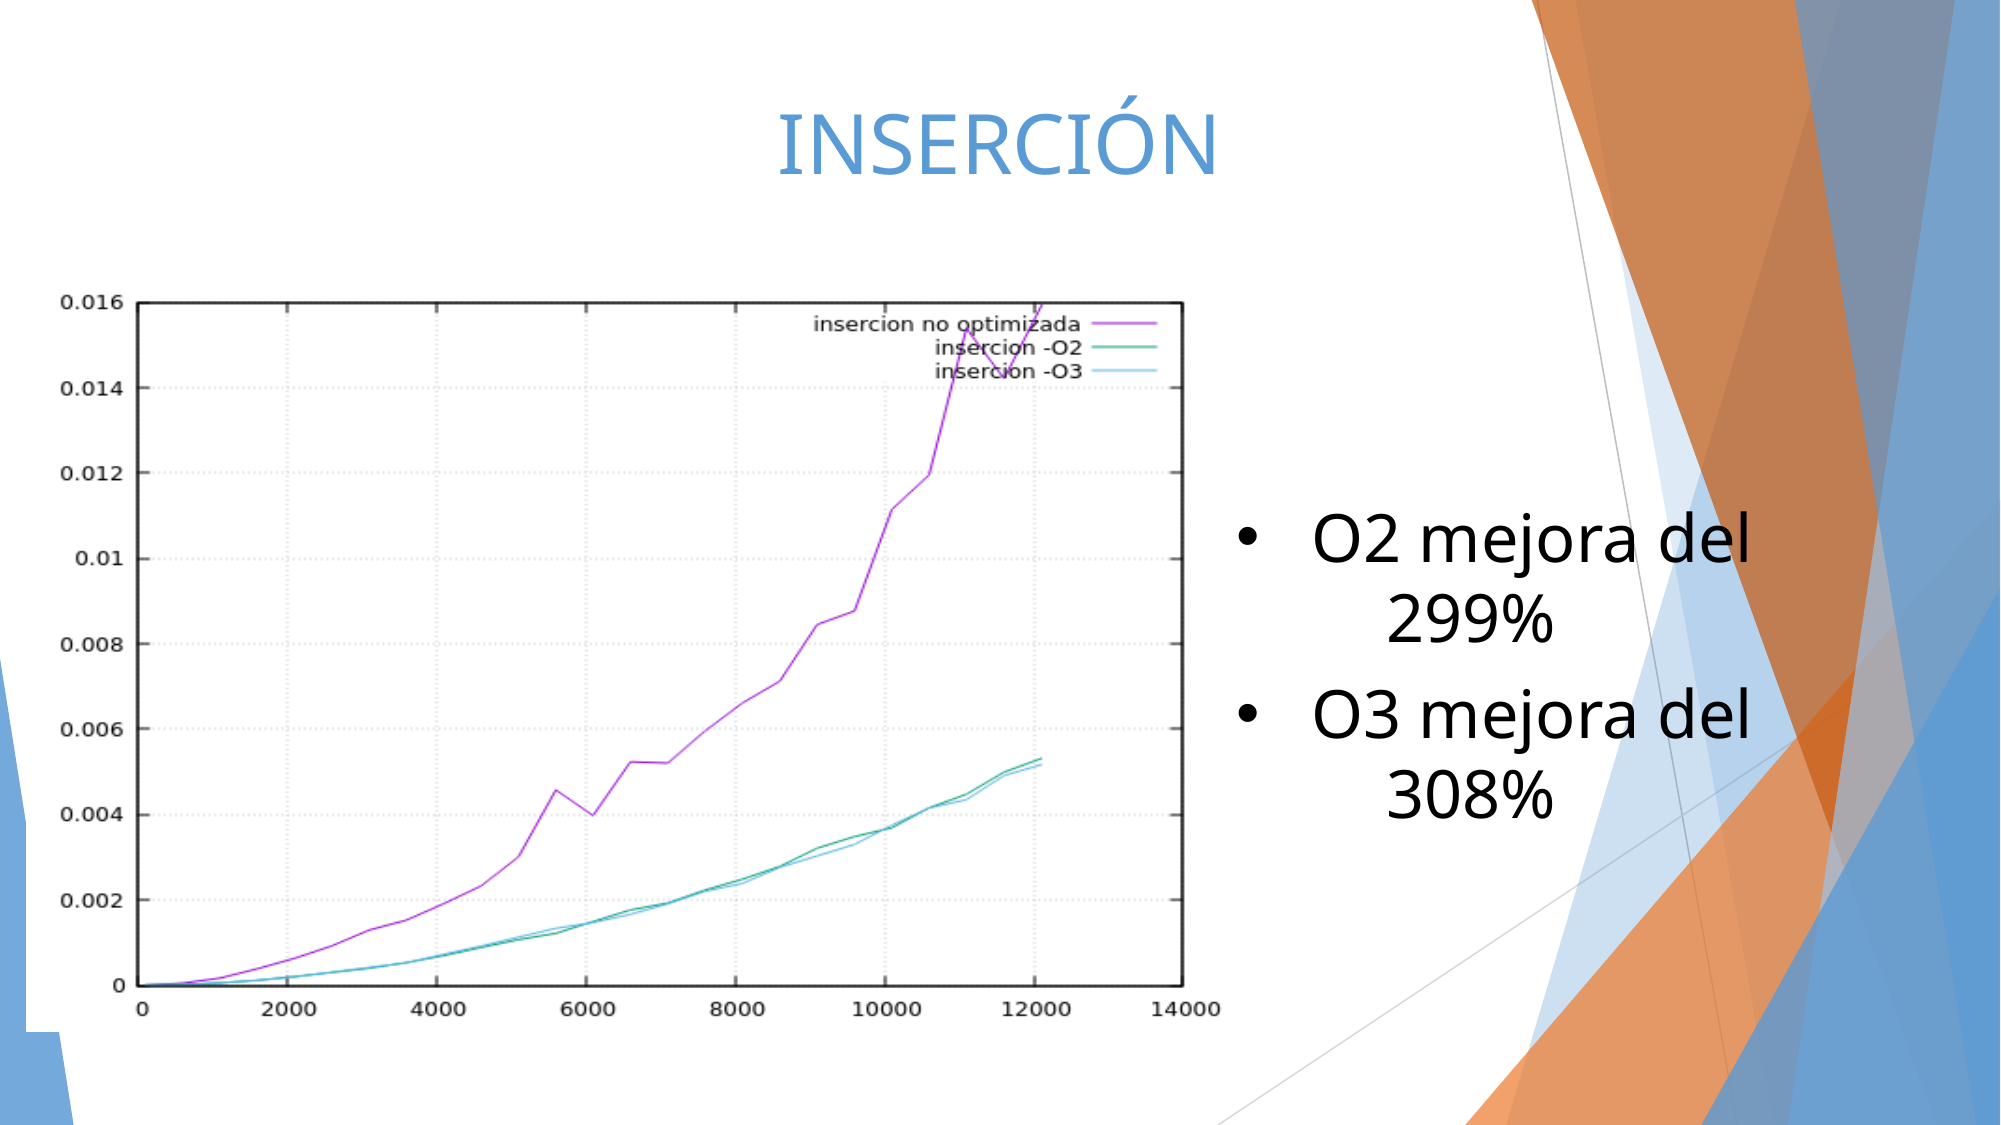

# INSERCIÓN
O2 mejora del 299%
O3 mejora del 308%